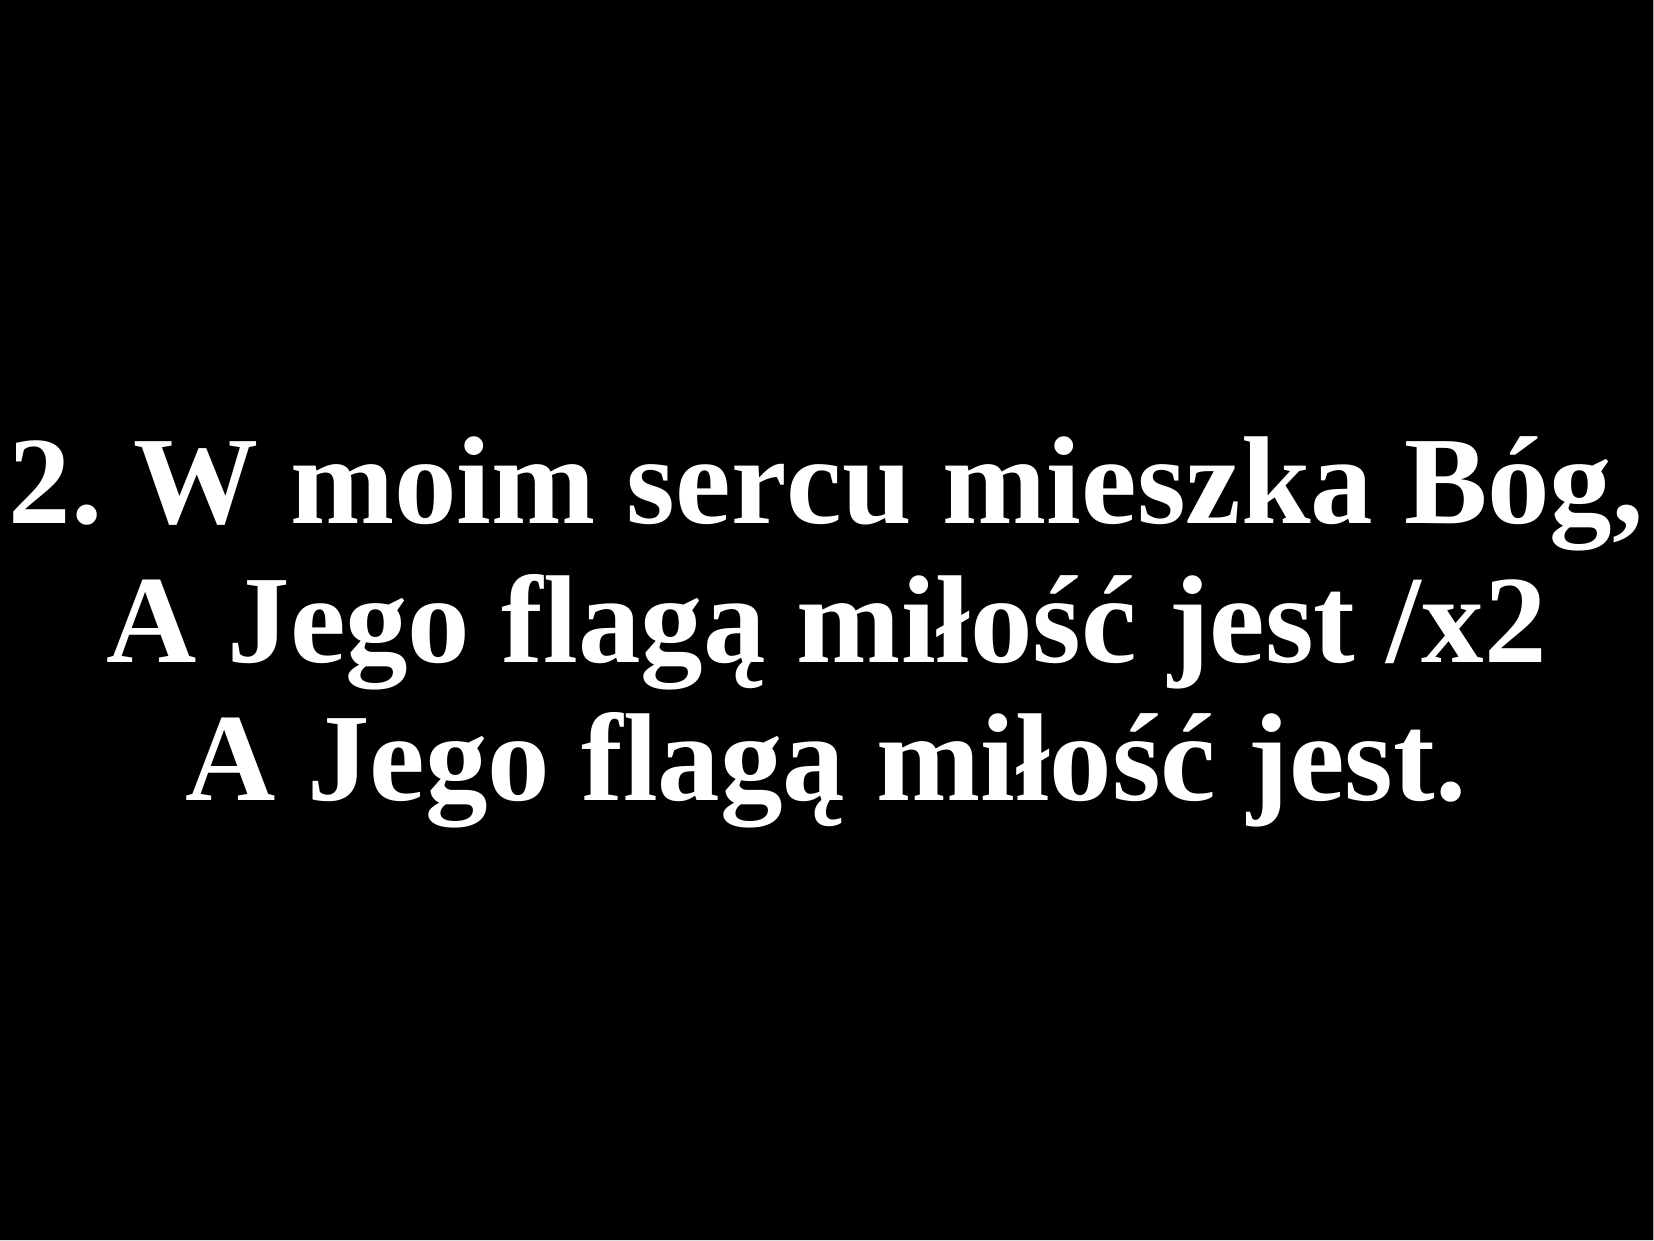

# 2. W moim sercu mieszka Bóg, A Jego flagą miłość jest /x2 A Jego flagą miłość jest.